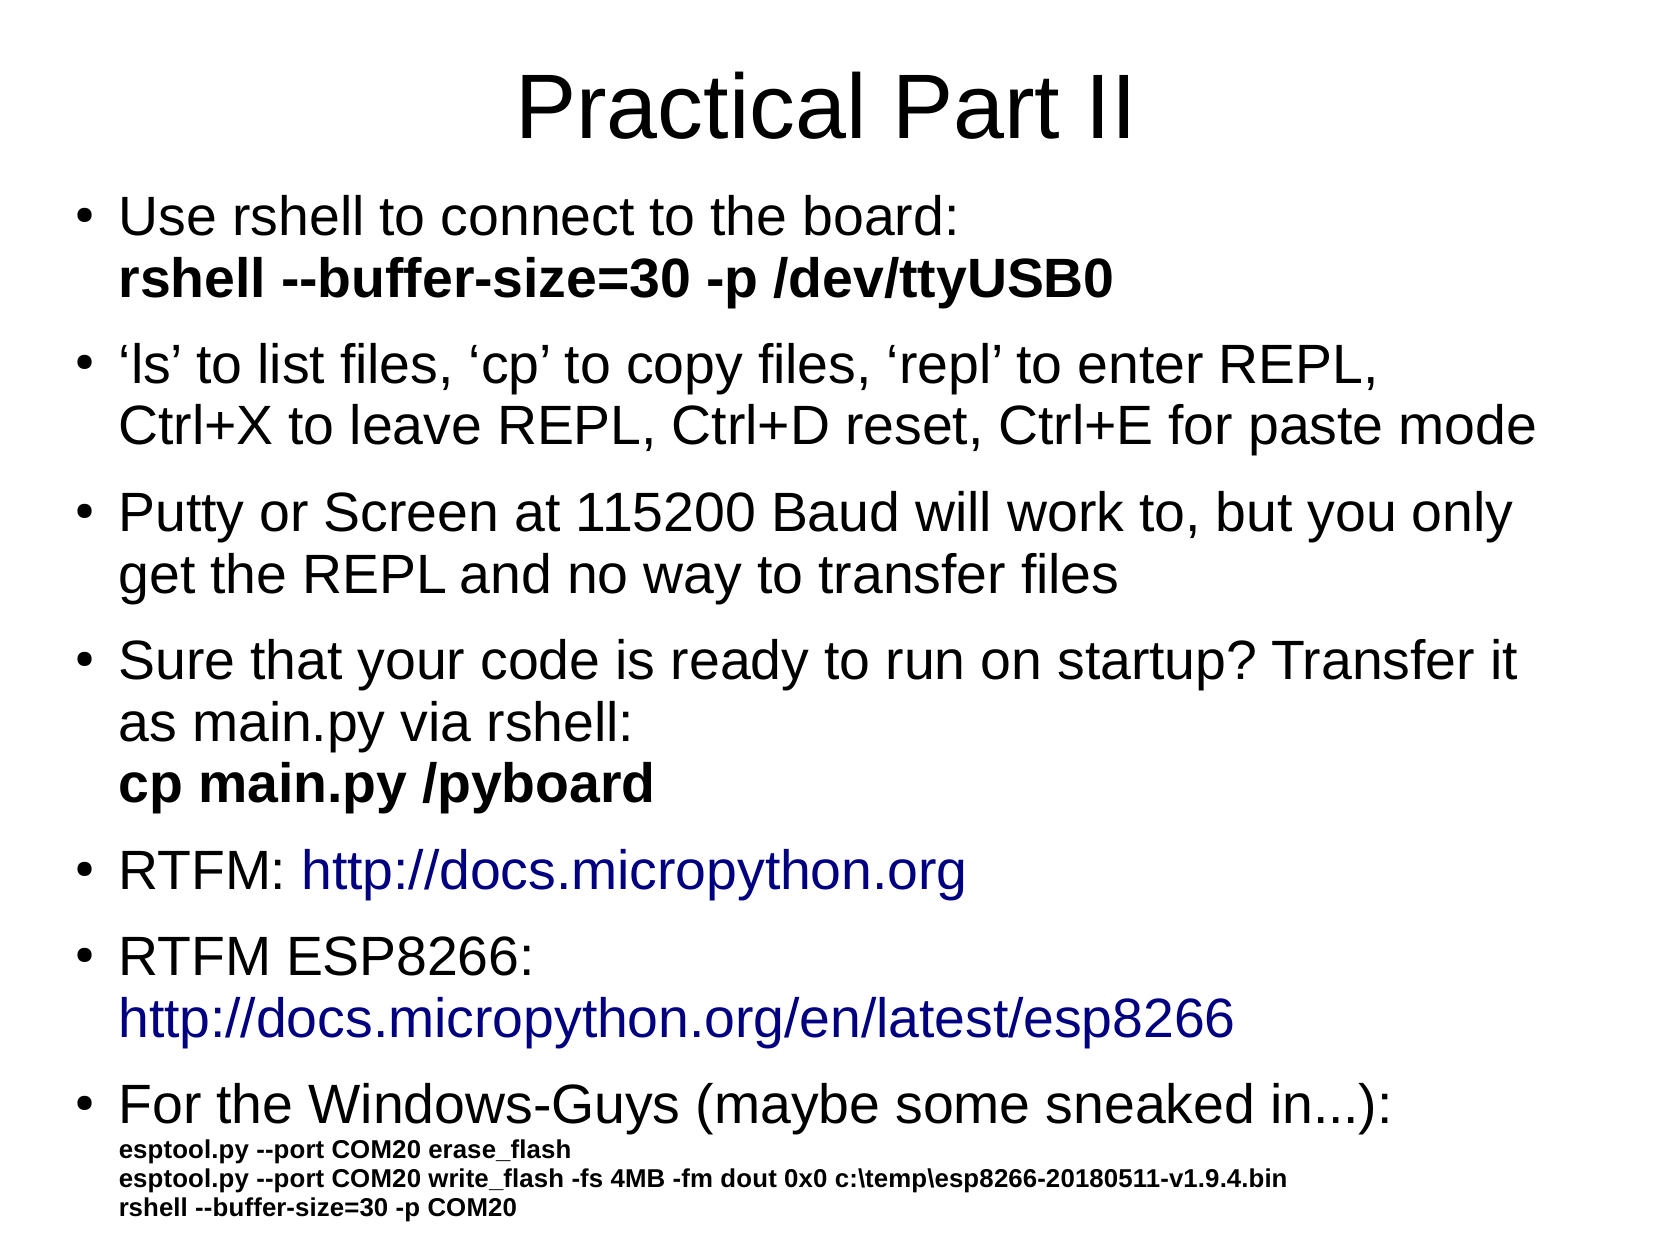

# Practical Part II
Use rshell to connect to the board:
rshell --buffer-size=30 -p /dev/ttyUSB0
‘ls’ to list files, ‘cp’ to copy files, ‘repl’ to enter REPL, Ctrl+X to leave REPL, Ctrl+D reset, Ctrl+E for paste mode
Putty or Screen at 115200 Baud will work to, but you only get the REPL and no way to transfer files
Sure that your code is ready to run on startup? Transfer it as main.py via rshell:
cp main.py /pyboard
RTFM: http://docs.micropython.org
RTFM ESP8266: http://docs.micropython.org/en/latest/esp8266
For the Windows-Guys (maybe some sneaked in...):
esptool.py --port COM20 erase_flash
esptool.py --port COM20 write_flash -fs 4MB -fm dout 0x0 c:\temp\esp8266-20180511-v1.9.4.bin
rshell --buffer-size=30 -p COM20